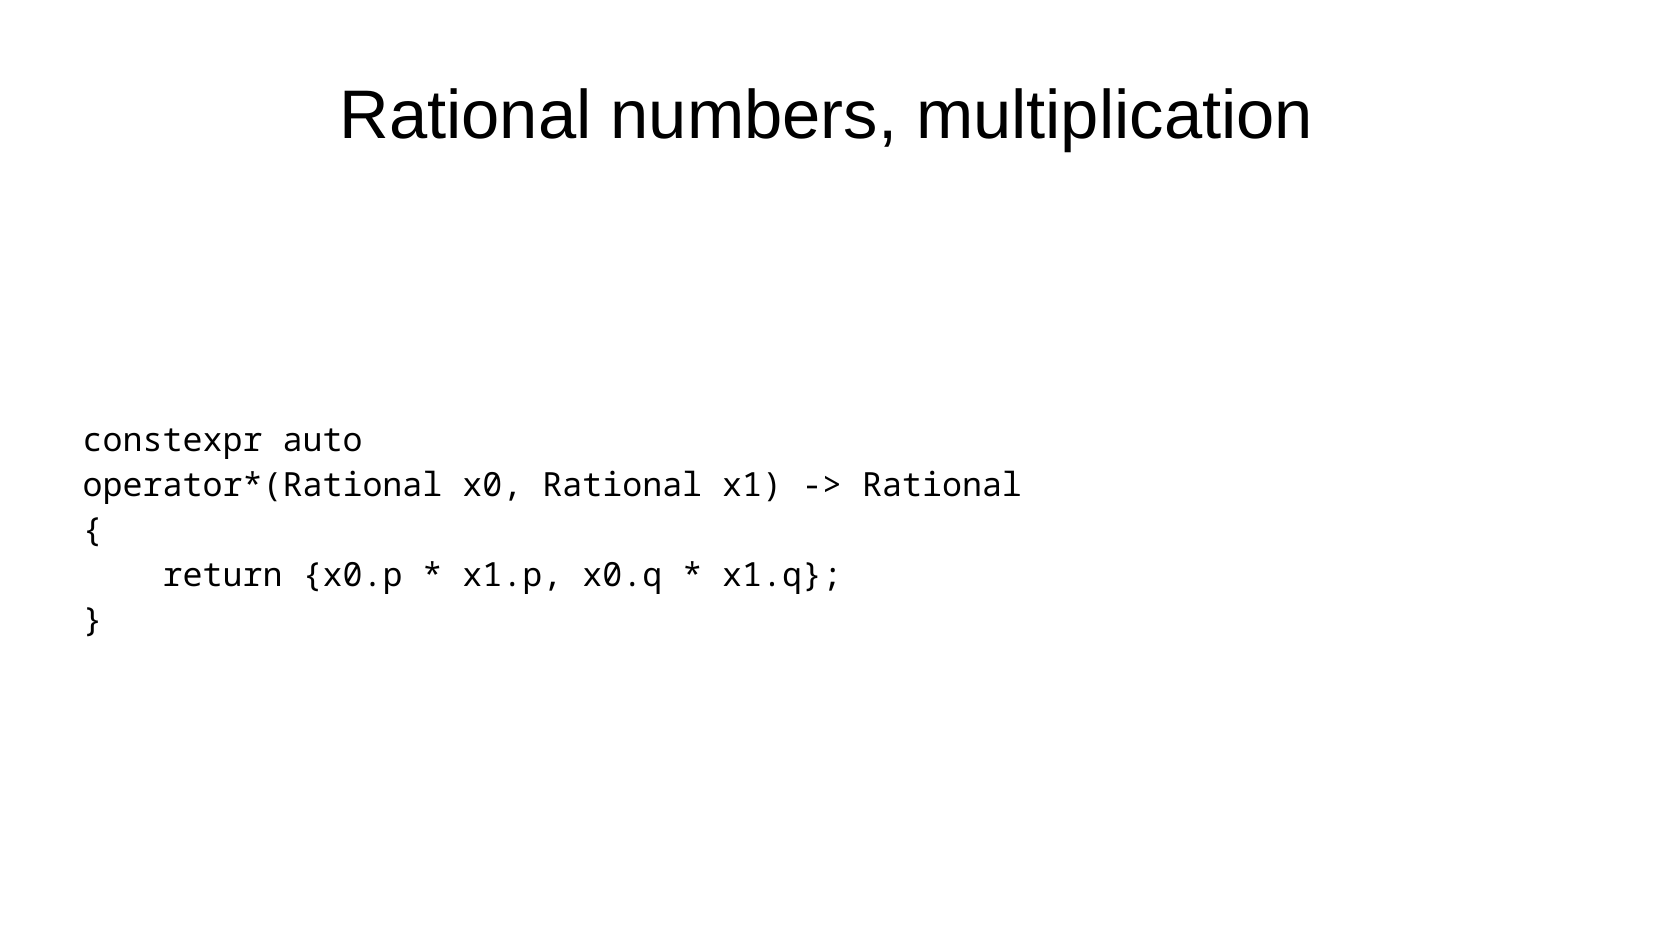

Rational numbers, multiplication
# constexpr auto
operator*(Rational x0, Rational x1) -> Rational
{
 return {x0.p * x1.p, x0.q * x1.q};
}